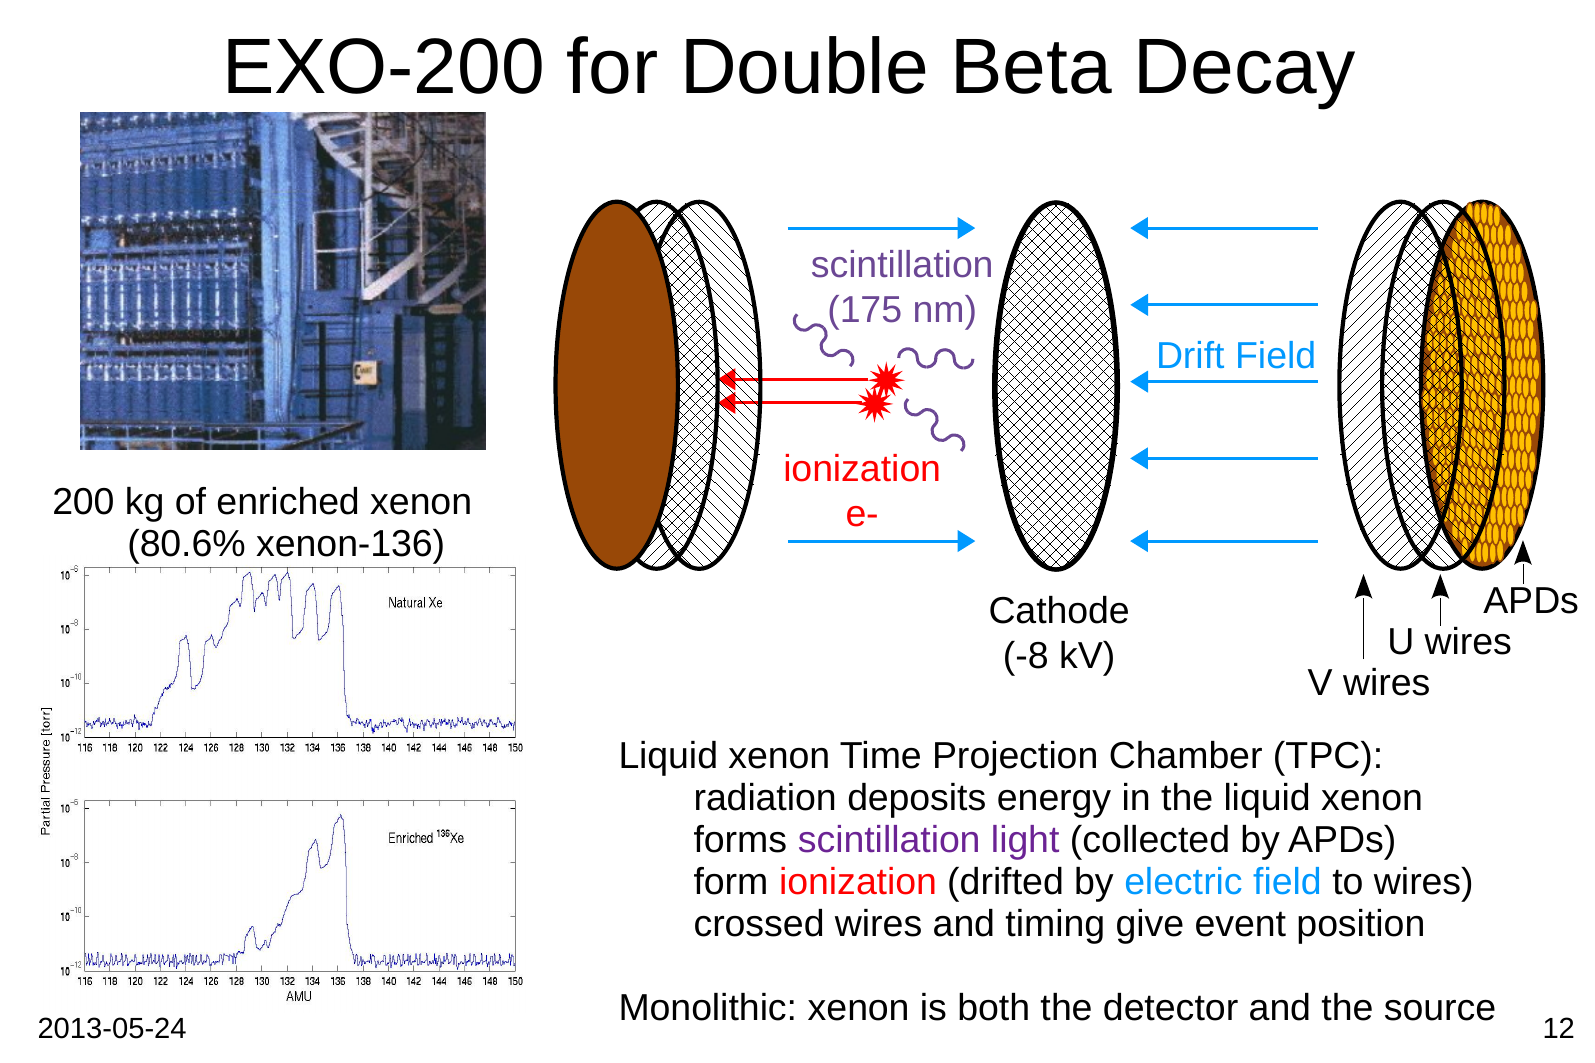

# EXO-200 for Double Beta Decay
scintillation
(175 nm)
Drift Field
ionization
e-
APDs
Cathode
(-8 kV)
U wires
V wires
200 kg of enriched xenon
	(80.6% xenon-136)
Liquid xenon Time Projection Chamber (TPC):
	radiation deposits energy in the liquid xenon
	forms scintillation light (collected by APDs)
	form ionization (drifted by electric field to wires)
	crossed wires and timing give event position
Monolithic: xenon is both the detector and the source
2013-05-24
12